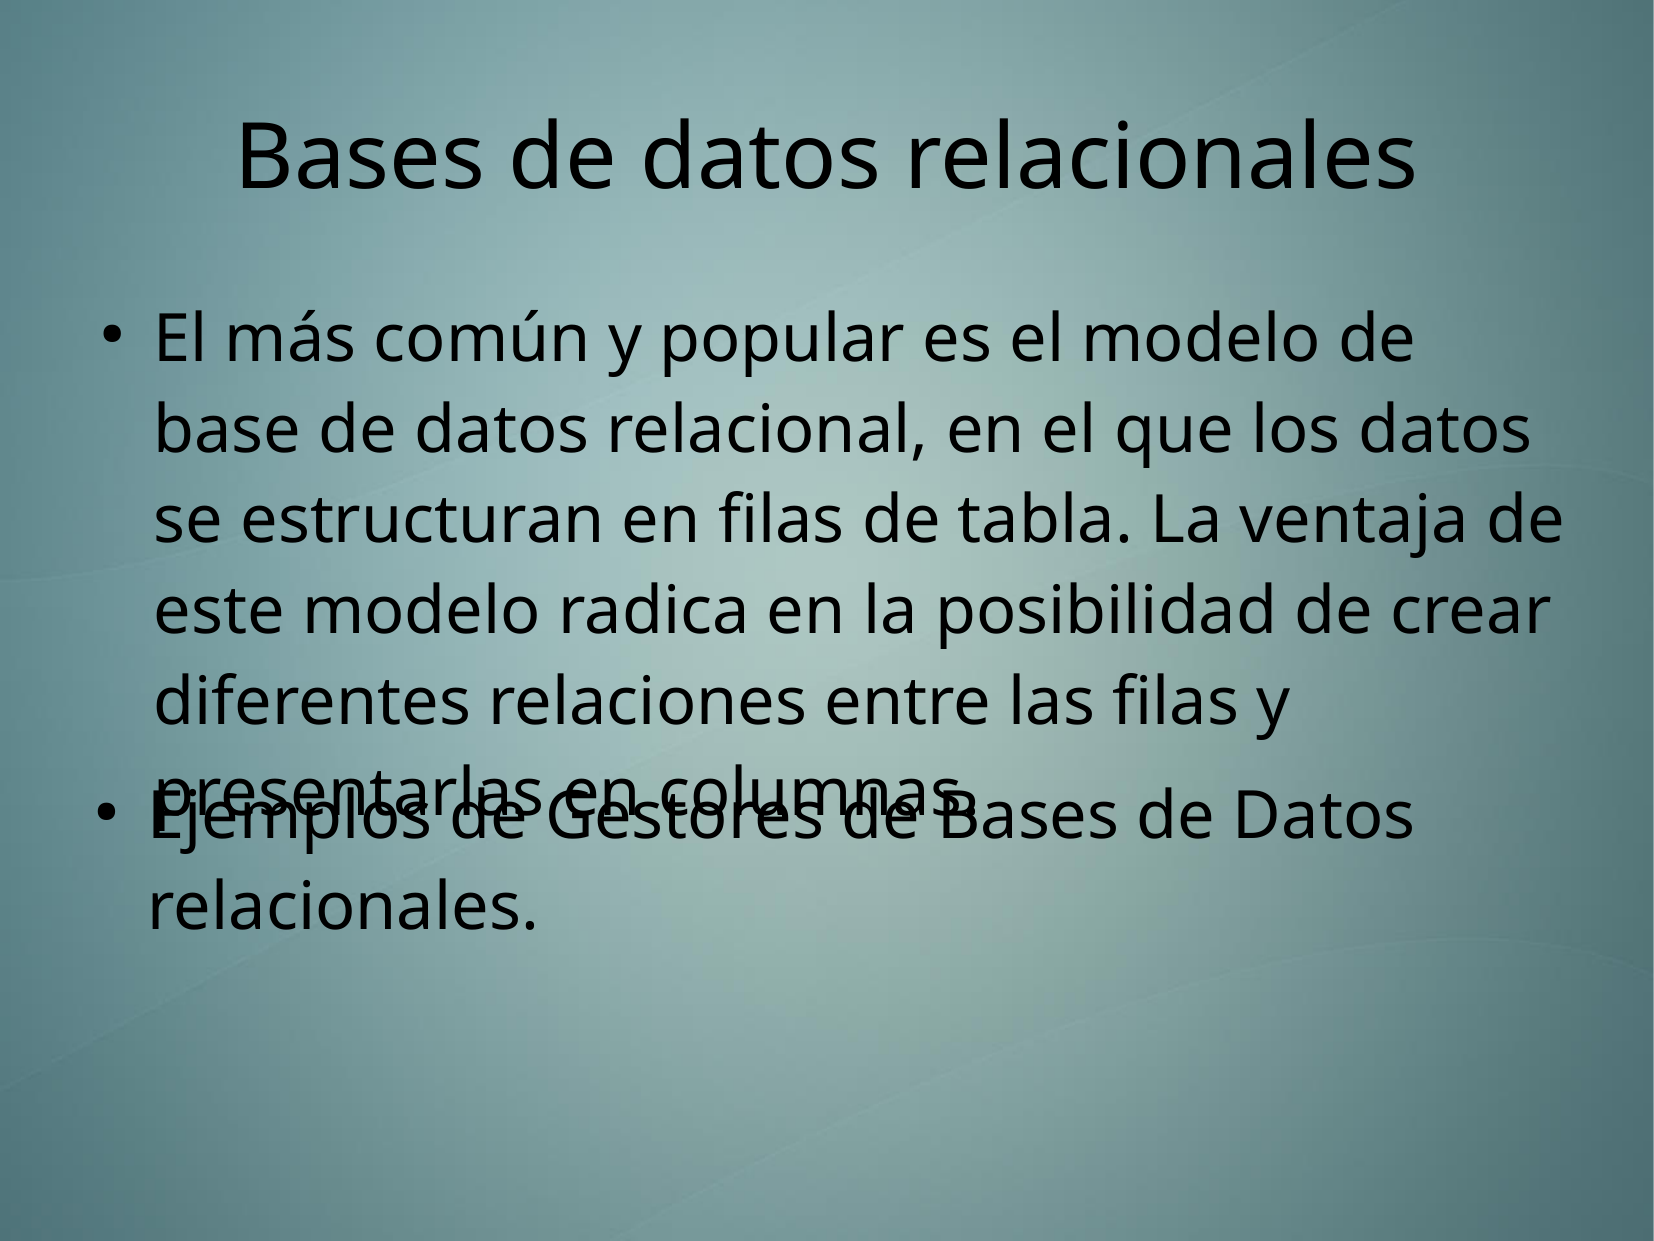

# Bases de datos relacionales
El más común y popular es el modelo de base de datos relacional, en el que los datos se estructuran en filas de tabla. La ventaja de este modelo radica en la posibilidad de crear diferentes relaciones entre las filas y presentarlas en columnas.
Ejemplos de Gestores de Bases de Datos relacionales.